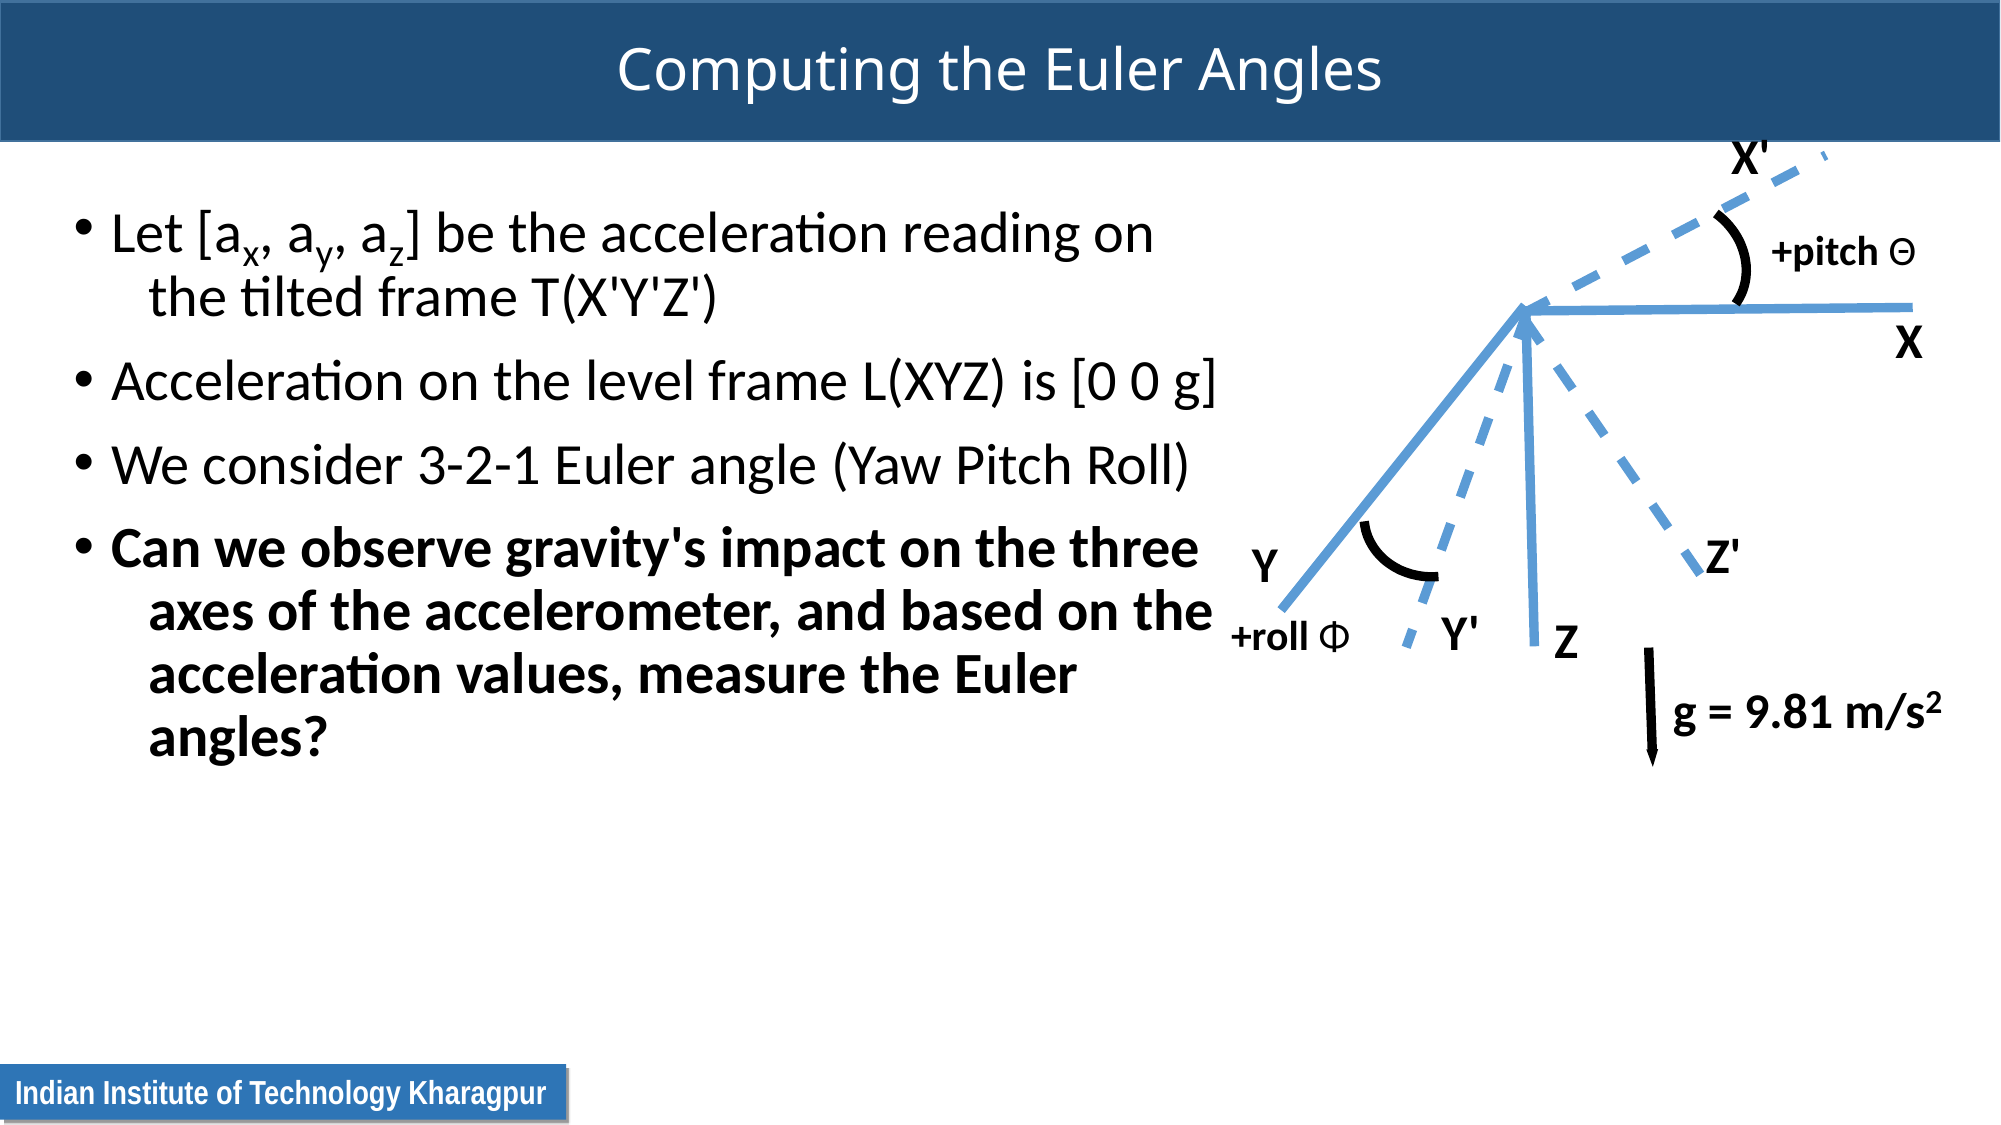

Computing the Euler Angles
X'
+pitch Θ
X
Z'
Y
Y'
+roll Φ
Z
g = 9.81 m/s2
# Let [ax, ay, az] be the acceleration reading on the tilted frame T(X'Y'Z')
Acceleration on the level frame L(XYZ) is [0 0 g]
We consider 3-2-1 Euler angle (Yaw Pitch Roll)
Can we observe gravity's impact on the three axes of the accelerometer, and based on the acceleration values, measure the Euler angles?